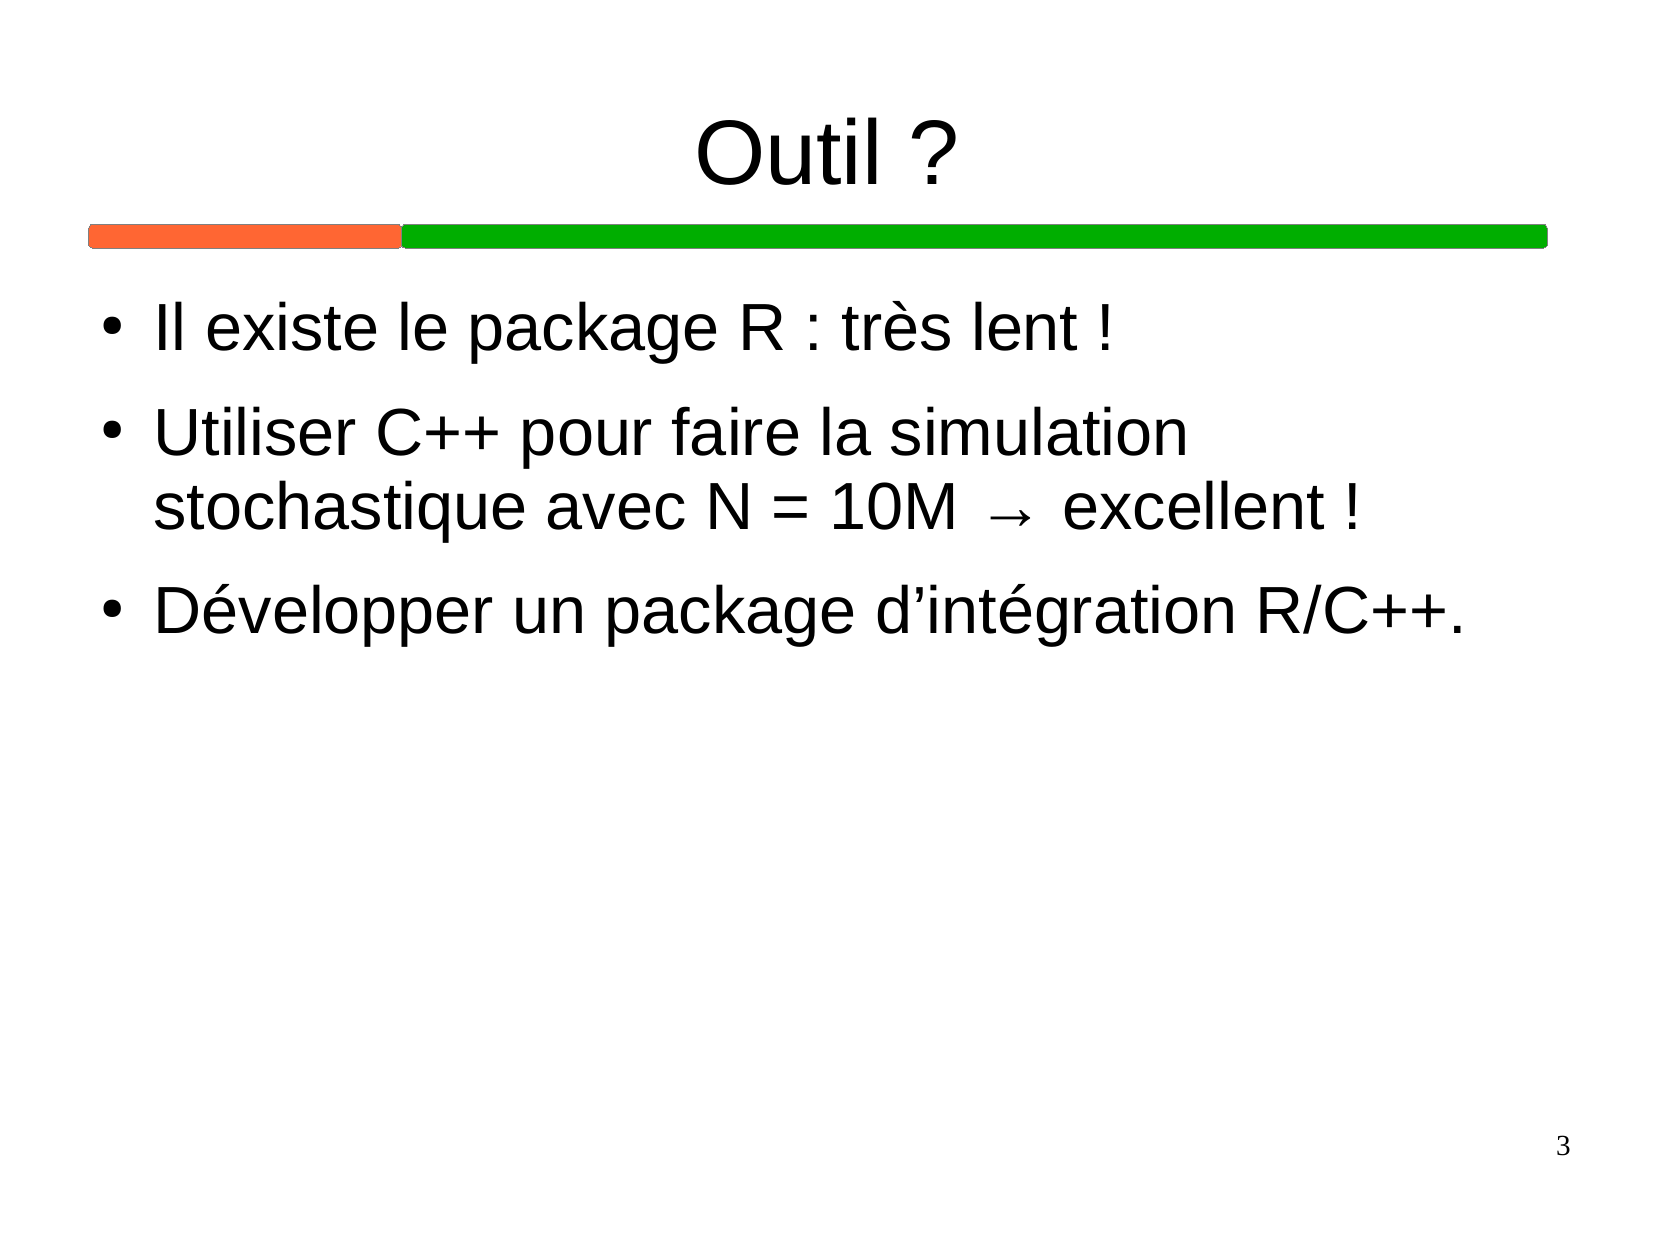

# Outil ?
Il existe le package R : très lent !
Utiliser C++ pour faire la simulation stochastique avec N = 10M → excellent !
Développer un package d’intégration R/C++.
3